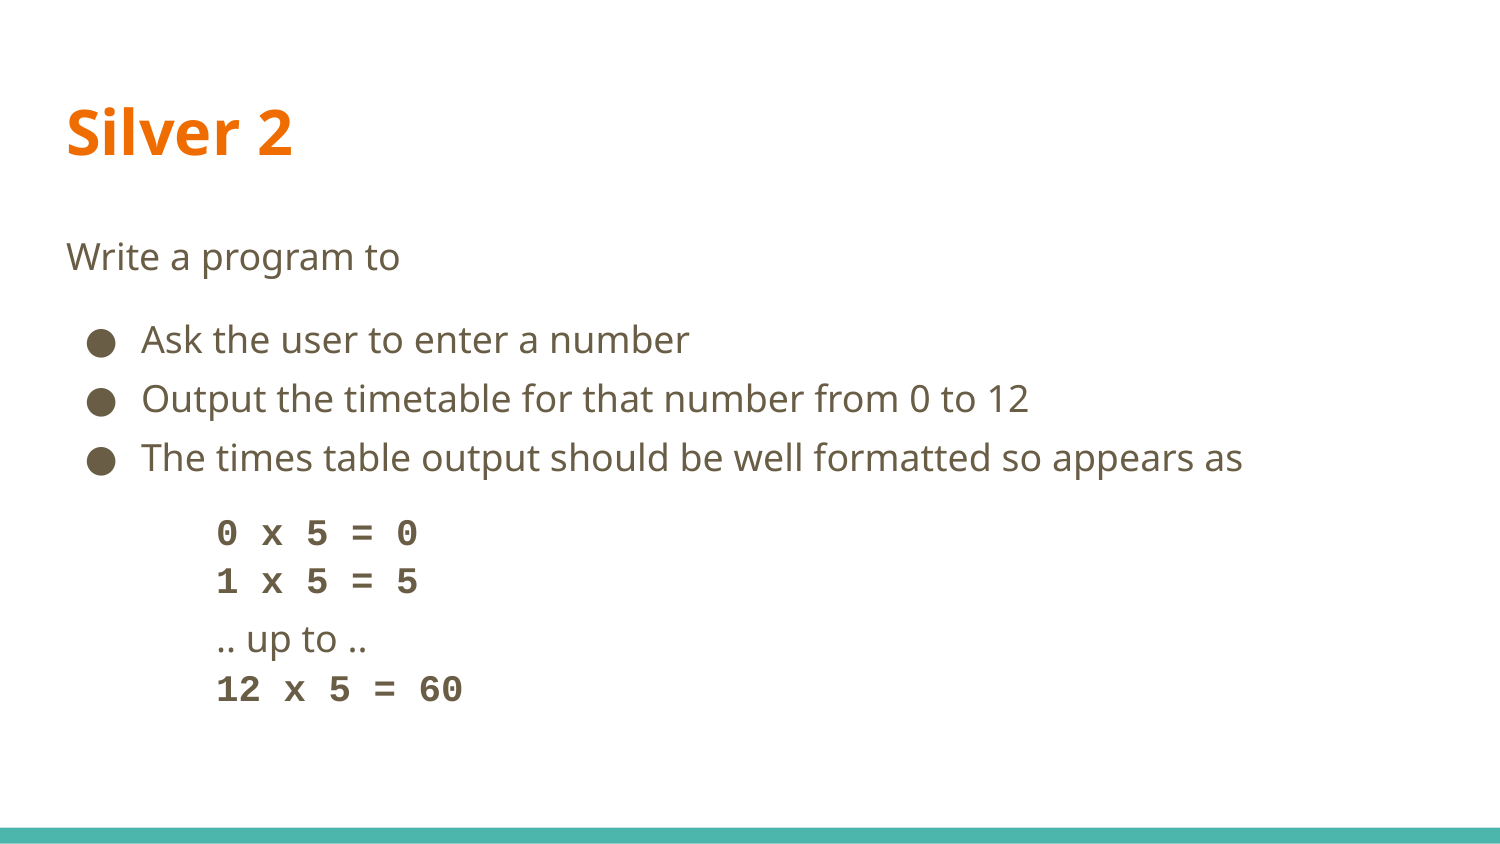

# Silver 2
Write a program to
Ask the user to enter a number
Output the timetable for that number from 0 to 12
The times table output should be well formatted so appears as
0 x 5 = 0
1 x 5 = 5
.. up to ..
12 x 5 = 60